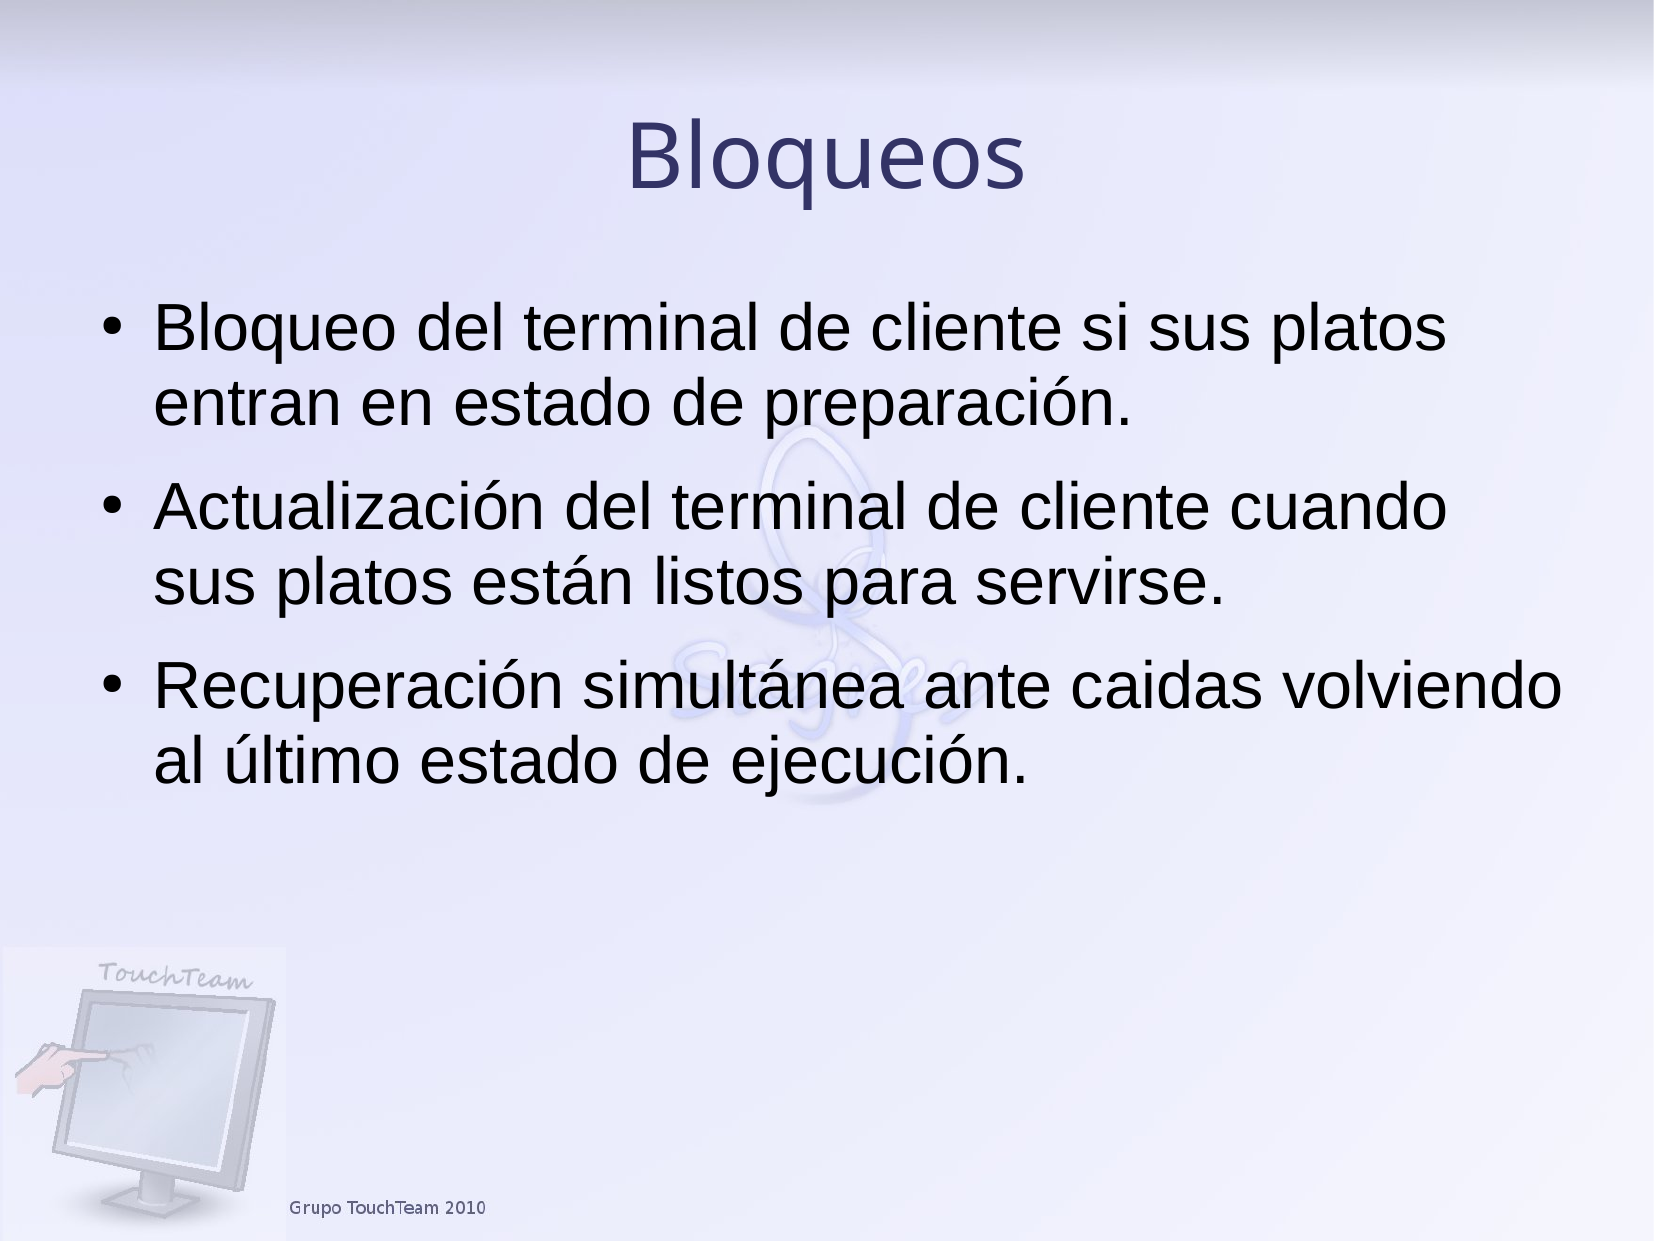

# Bloqueos
Bloqueo del terminal de cliente si sus platos entran en estado de preparación.
Actualización del terminal de cliente cuando sus platos están listos para servirse.
Recuperación simultánea ante caidas volviendo al último estado de ejecución.